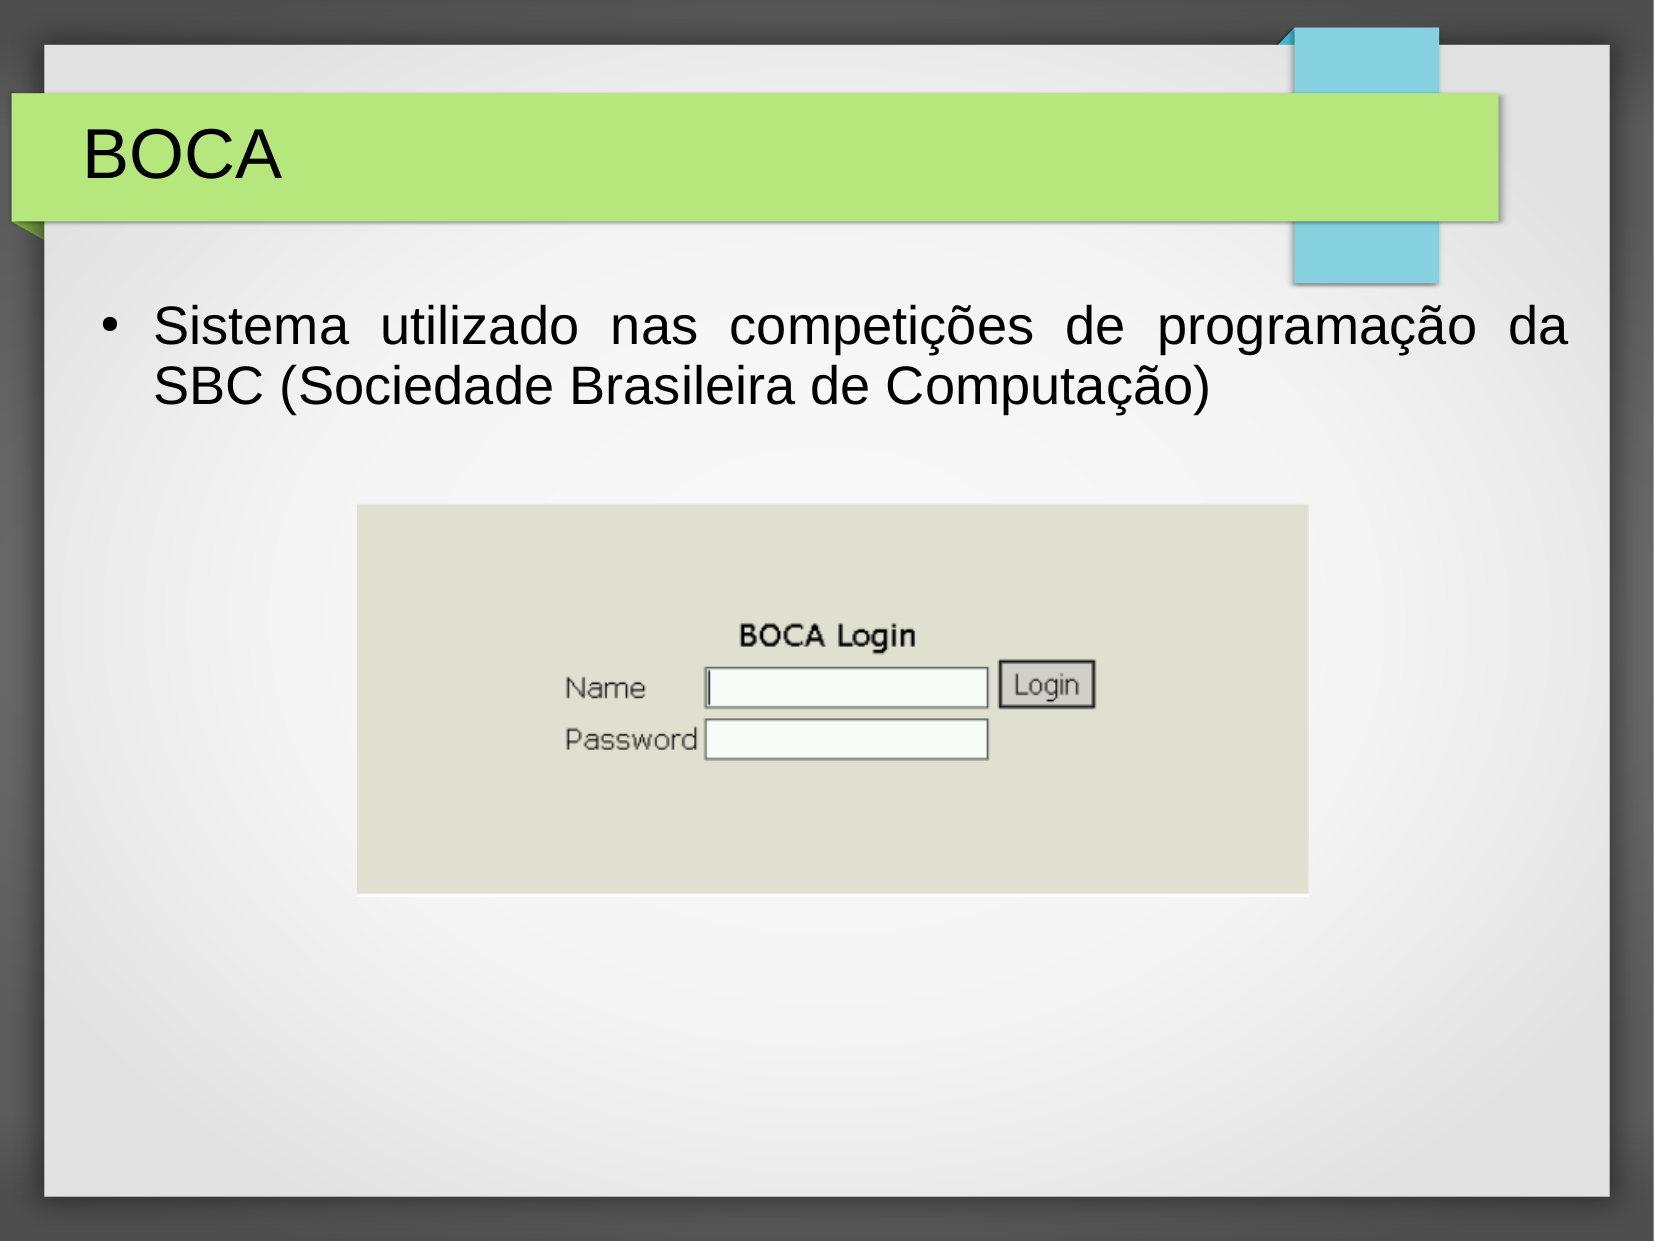

# BOCA
Sistema utilizado nas competições de programação da SBC (Sociedade Brasileira de Computação)